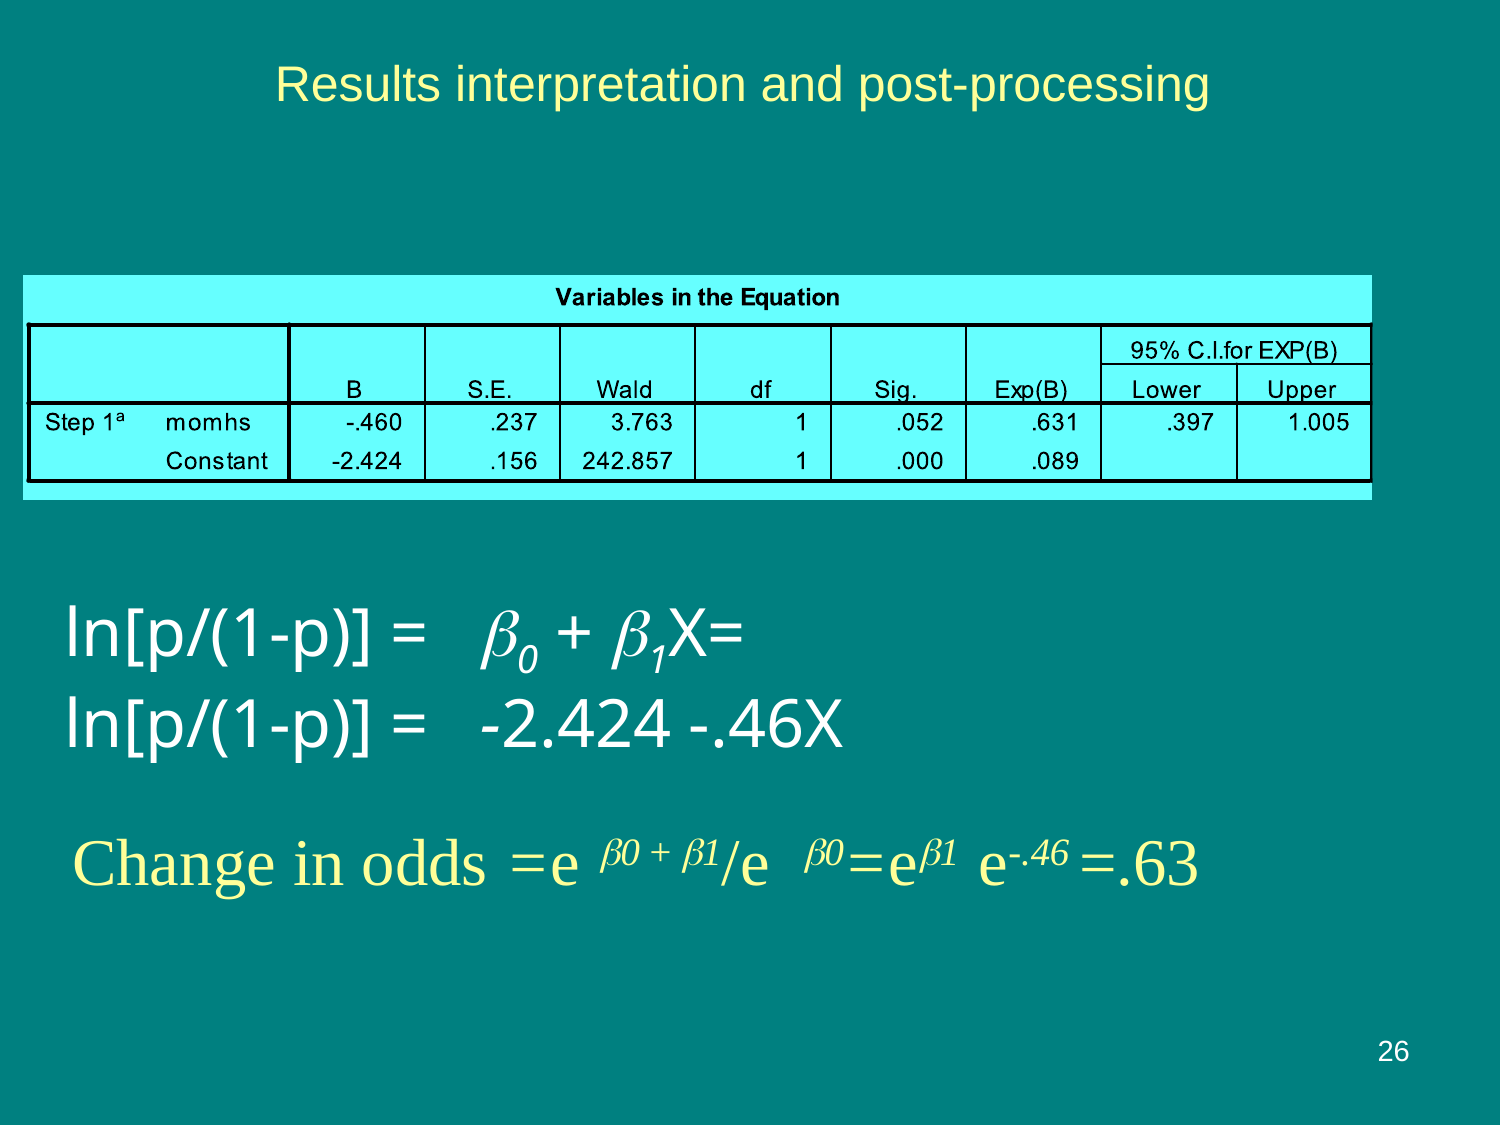

# Results interpretation and post-processing
ln[p/(1-p)] = 0 + 1X= ln[p/(1-p)] = -2.424 -.46X
Change in odds =e0 + 1/e0=e1 e-.46 =.63